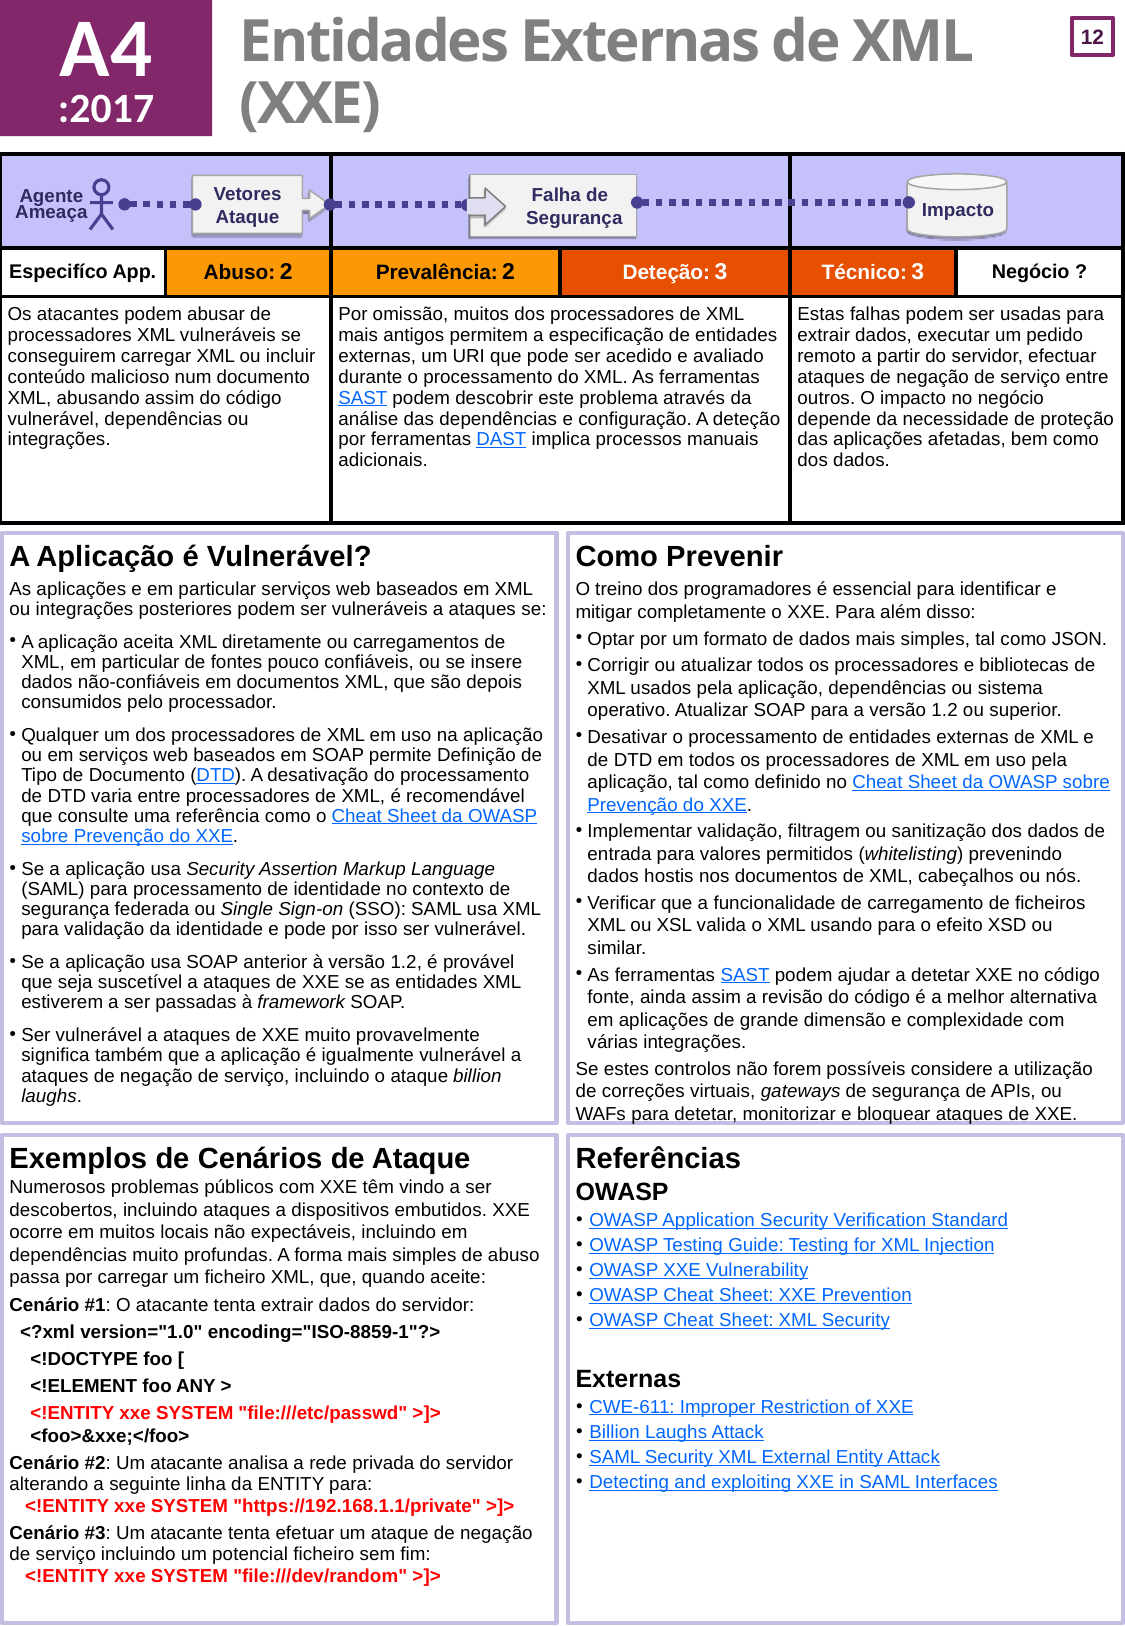

A4
:2017
Entidades Externas de XML (XXE)
| | | | | | |
| --- | --- | --- | --- | --- | --- |
| Especifíco App. | Abuso: 2 | Prevalência: 2 | Deteção: 3 | Técnico: 3 | Negócio ? |
| Os atacantes podem abusar de processadores XML vulneráveis se conseguirem carregar XML ou incluir conteúdo malicioso num documento XML, abusando assim do código vulnerável, dependências ou integrações. | | Por omissão, muitos dos processadores de XML mais antigos permitem a especificação de entidades externas, um URI que pode ser acedido e avaliado durante o processamento do XML. As ferramentas SAST podem descobrir este problema através da análise das dependências e configuração. A deteção por ferramentas DAST implica processos manuais adicionais. | | Estas falhas podem ser usadas para extrair dados, executar um pedido remoto a partir do servidor, efectuar ataques de negação de serviço entre outros. O impacto no negócio depende da necessidade de proteção das aplicações afetadas, bem como dos dados. | |
Impacto
 Falha de
 Segurança
Vetores
Ataque
Agente
Ameaça
A Aplicação é Vulnerável?
As aplicações e em particular serviços web baseados em XML ou integrações posteriores podem ser vulneráveis a ataques se:
A aplicação aceita XML diretamente ou carregamentos de XML, em particular de fontes pouco confiáveis, ou se insere dados não-confiáveis em documentos XML, que são depois consumidos pelo processador.
Qualquer um dos processadores de XML em uso na aplicação ou em serviços web baseados em SOAP permite Definição de Tipo de Documento (DTD). A desativação do processamento de DTD varia entre processadores de XML, é recomendável que consulte uma referência como o Cheat Sheet da OWASP sobre Prevenção do XXE.
Se a aplicação usa Security Assertion Markup Language (SAML) para processamento de identidade no contexto de segurança federada ou Single Sign-on (SSO): SAML usa XML para validação da identidade e pode por isso ser vulnerável.
Se a aplicação usa SOAP anterior à versão 1.2, é provável que seja suscetível a ataques de XXE se as entidades XML estiverem a ser passadas à framework SOAP.
Ser vulnerável a ataques de XXE muito provavelmente significa também que a aplicação é igualmente vulnerável a ataques de negação de serviço, incluindo o ataque billion laughs.
Como Prevenir
O treino dos programadores é essencial para identificar e mitigar completamente o XXE. Para além disso:
Optar por um formato de dados mais simples, tal como JSON.
Corrigir ou atualizar todos os processadores e bibliotecas de XML usados pela aplicação, dependências ou sistema operativo. Atualizar SOAP para a versão 1.2 ou superior.
Desativar o processamento de entidades externas de XML e de DTD em todos os processadores de XML em uso pela aplicação, tal como definido no Cheat Sheet da OWASP sobre Prevenção do XXE.
Implementar validação, filtragem ou sanitização dos dados de entrada para valores permitidos (whitelisting) prevenindo dados hostis nos documentos de XML, cabeçalhos ou nós.
Verificar que a funcionalidade de carregamento de ficheiros XML ou XSL valida o XML usando para o efeito XSD ou similar.
As ferramentas SAST podem ajudar a detetar XXE no código fonte, ainda assim a revisão do código é a melhor alternativa em aplicações de grande dimensão e complexidade com várias integrações.
Se estes controlos não forem possíveis considere a utilização de correções virtuais, gateways de segurança de APIs, ou WAFs para detetar, monitorizar e bloquear ataques de XXE.
Exemplos de Cenários de Ataque
Numerosos problemas públicos com XXE têm vindo a ser descobertos, incluindo ataques a dispositivos embutidos. XXE ocorre em muitos locais não expectáveis, incluindo em dependências muito profundas. A forma mais simples de abuso passa por carregar um ficheiro XML, que, quando aceite:
Cenário #1: O atacante tenta extrair dados do servidor:
 <?xml version="1.0" encoding="ISO-8859-1"?>
 <!DOCTYPE foo [
  <!ELEMENT foo ANY >
  <!ENTITY xxe SYSTEM "file:///etc/passwd" >]>
 <foo>&xxe;</foo>
Cenário #2: Um atacante analisa a rede privada do servidor alterando a seguinte linha da ENTITY para:
  <!ENTITY xxe SYSTEM "https://192.168.1.1/private" >]>
Cenário #3: Um atacante tenta efetuar um ataque de negação de serviço incluindo um potencial ficheiro sem fim:
  <!ENTITY xxe SYSTEM "file:///dev/random" >]>
Referências
OWASP
OWASP Application Security Verification Standard
OWASP Testing Guide: Testing for XML Injection
OWASP XXE Vulnerability
OWASP Cheat Sheet: XXE Prevention
OWASP Cheat Sheet: XML Security
Externas
CWE-611: Improper Restriction of XXE
Billion Laughs Attack
SAML Security XML External Entity Attack
Detecting and exploiting XXE in SAML Interfaces